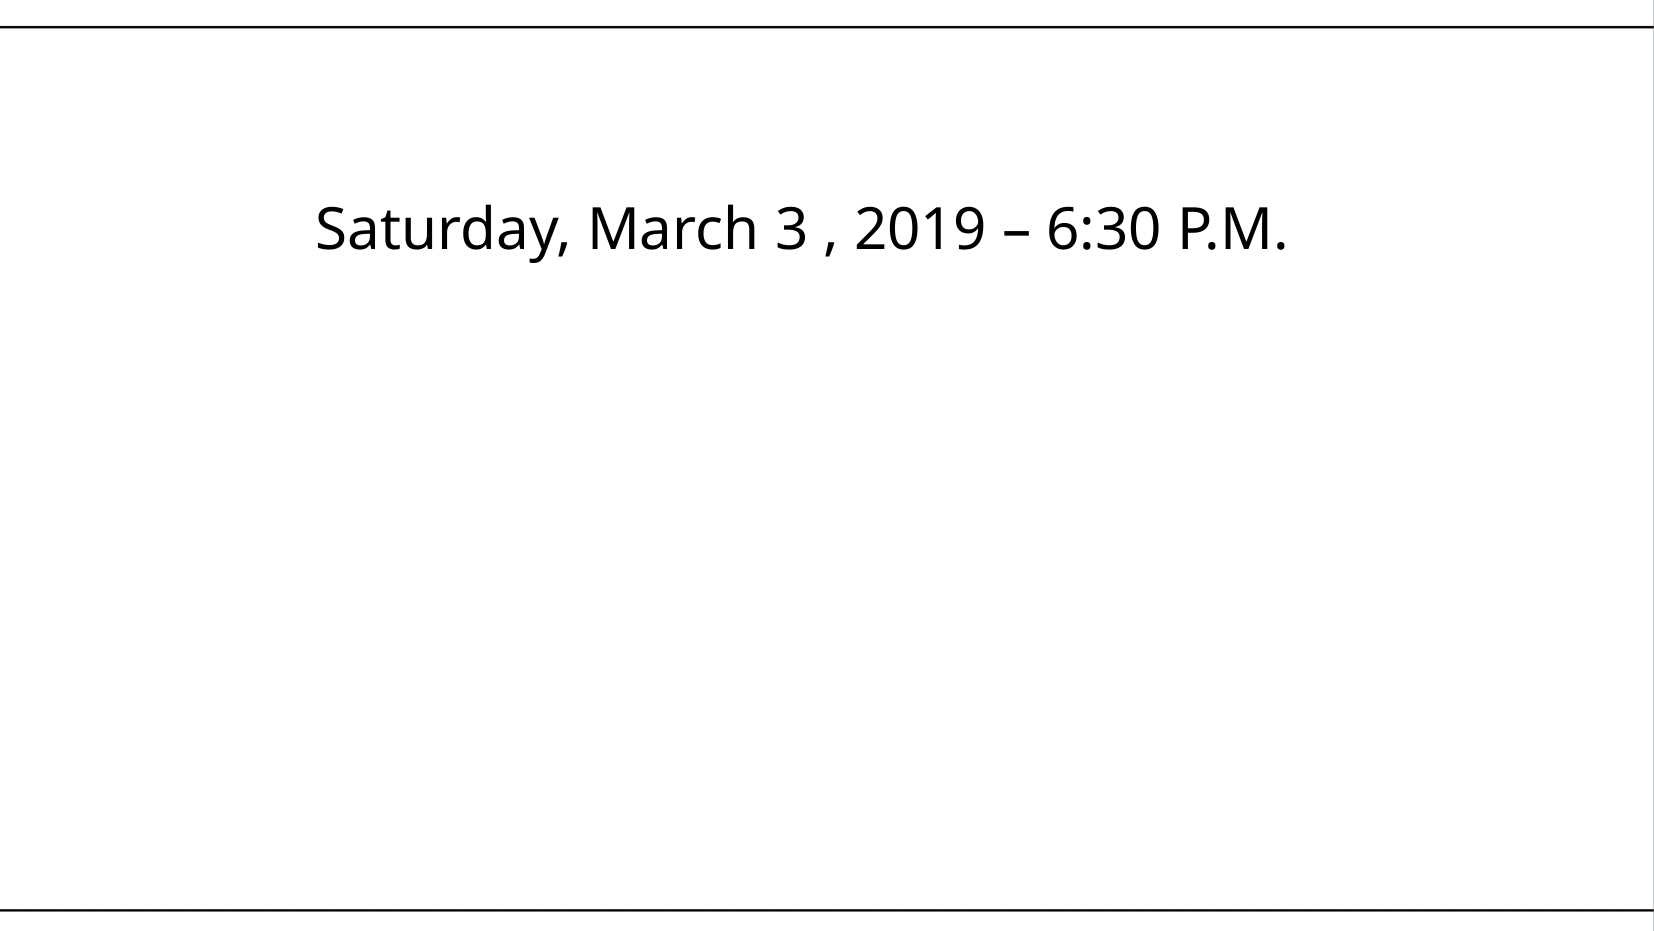

Saturday, March 3 , 2019 – 6:30 P.M.